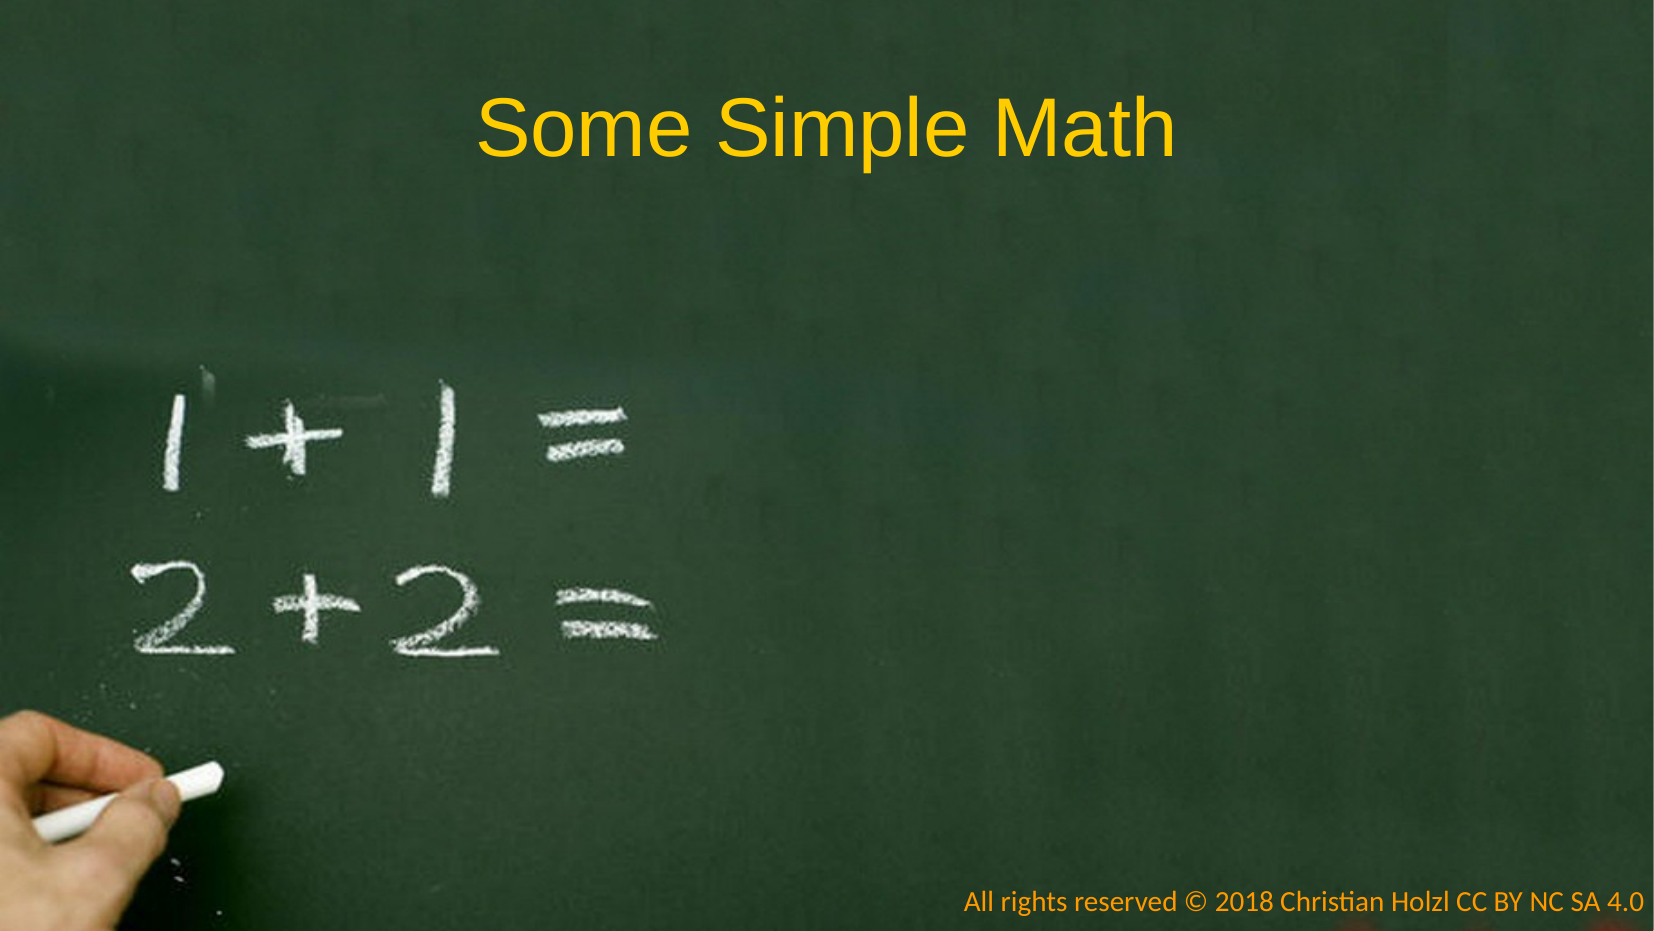

# Some Simple Math
All rights reserved © 2018 Christian Holzl CC BY NC SA 4.0